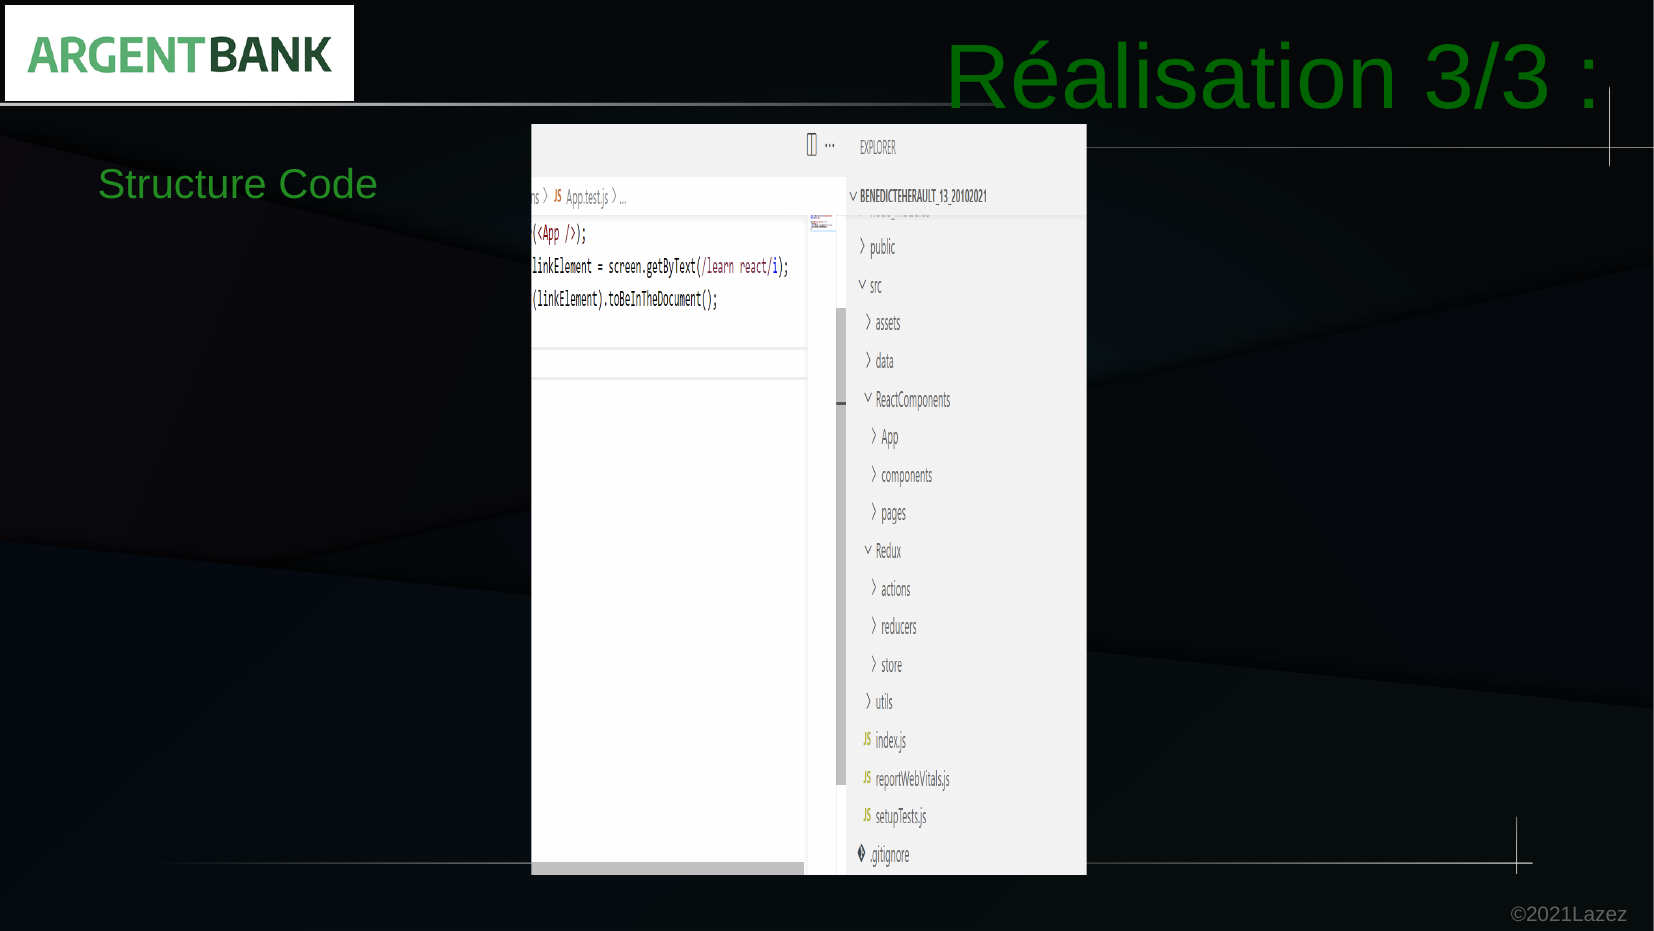

# Réalisation 3/3 :
Structure Code
©2021Lazez